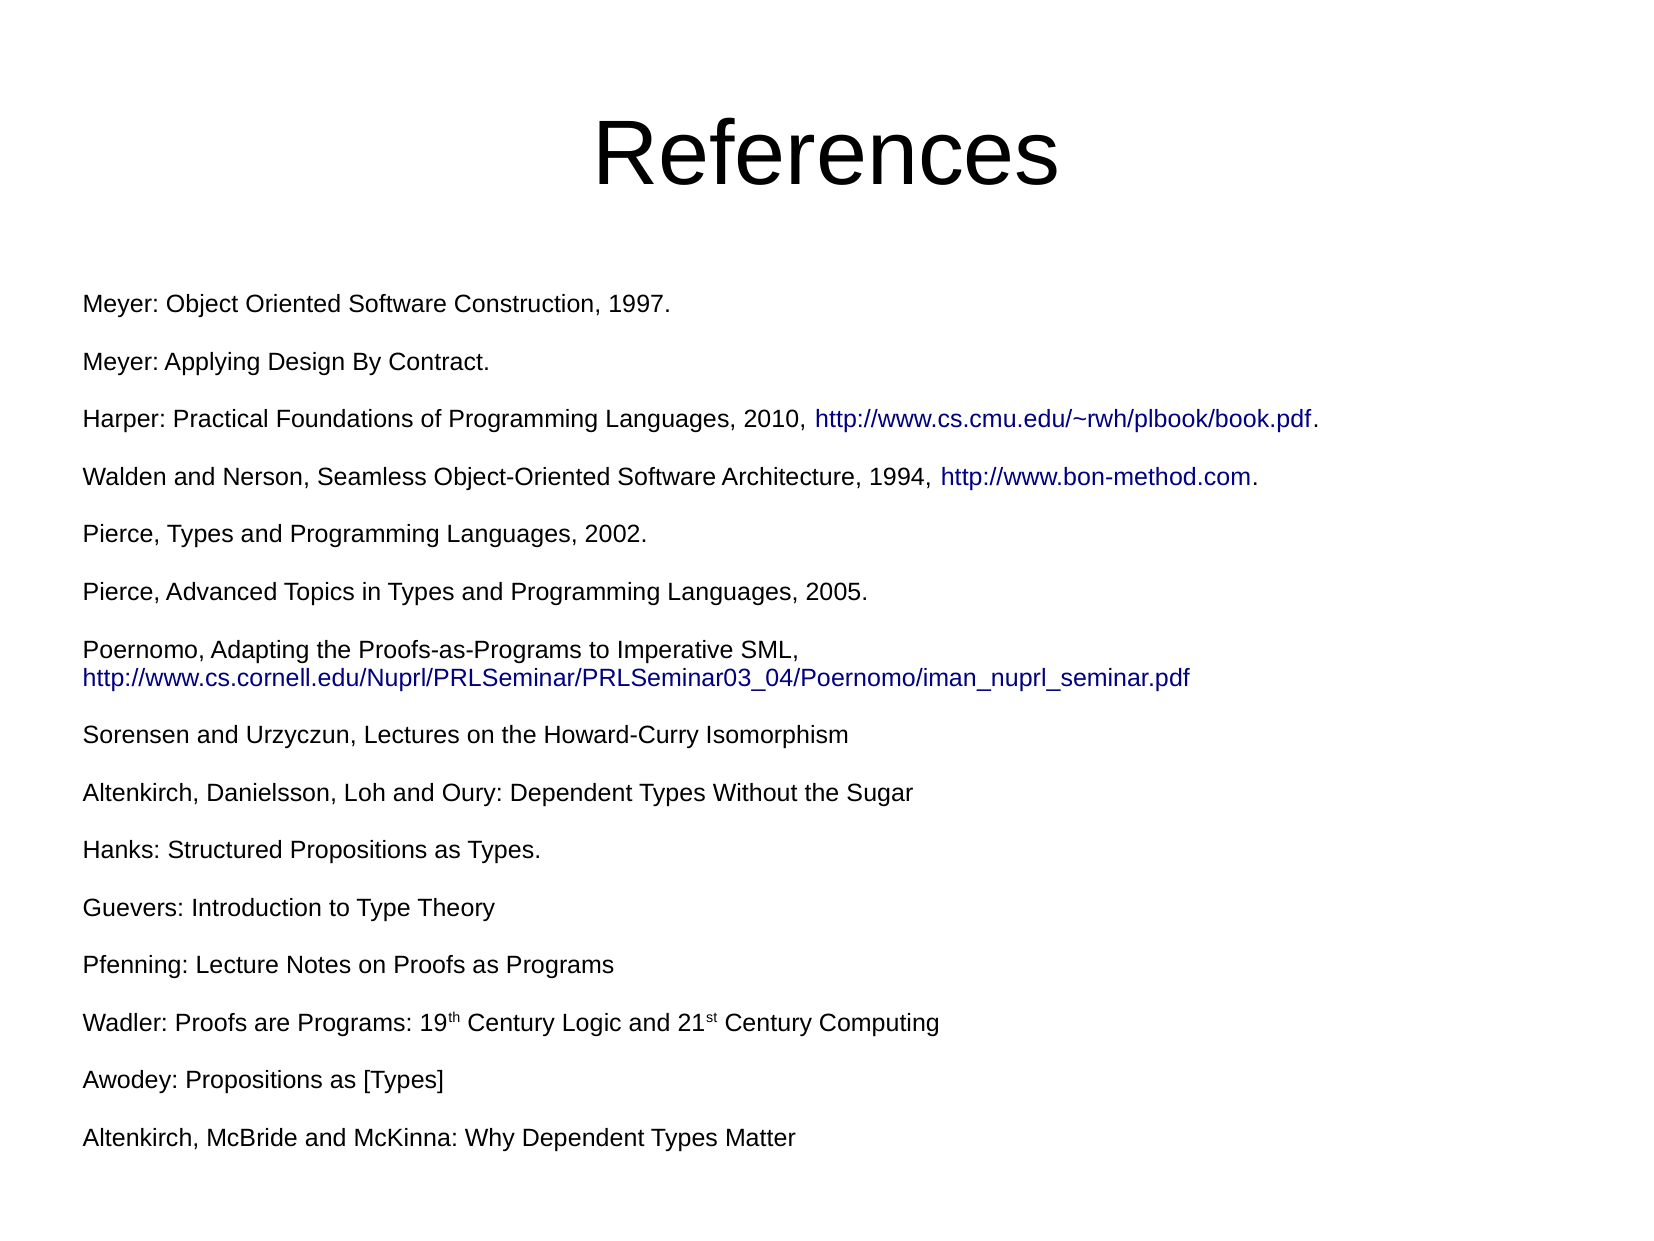

# References
Meyer: Object Oriented Software Construction, 1997.
Meyer: Applying Design By Contract.
Harper: Practical Foundations of Programming Languages, 2010, http://www.cs.cmu.edu/~rwh/plbook/book.pdf.
Walden and Nerson, Seamless Object-Oriented Software Architecture, 1994, http://www.bon-method.com.
Pierce, Types and Programming Languages, 2002.
Pierce, Advanced Topics in Types and Programming Languages, 2005.
Poernomo, Adapting the Proofs-as-Programs to Imperative SML, http://www.cs.cornell.edu/Nuprl/PRLSeminar/PRLSeminar03_04/Poernomo/iman_nuprl_seminar.pdf
Sorensen and Urzyczun, Lectures on the Howard-Curry Isomorphism
Altenkirch, Danielsson, Loh and Oury: Dependent Types Without the Sugar
Hanks: Structured Propositions as Types.
Guevers: Introduction to Type Theory
Pfenning: Lecture Notes on Proofs as Programs
Wadler: Proofs are Programs: 19th Century Logic and 21st Century Computing
Awodey: Propositions as [Types]
Altenkirch, McBride and McKinna: Why Dependent Types Matter